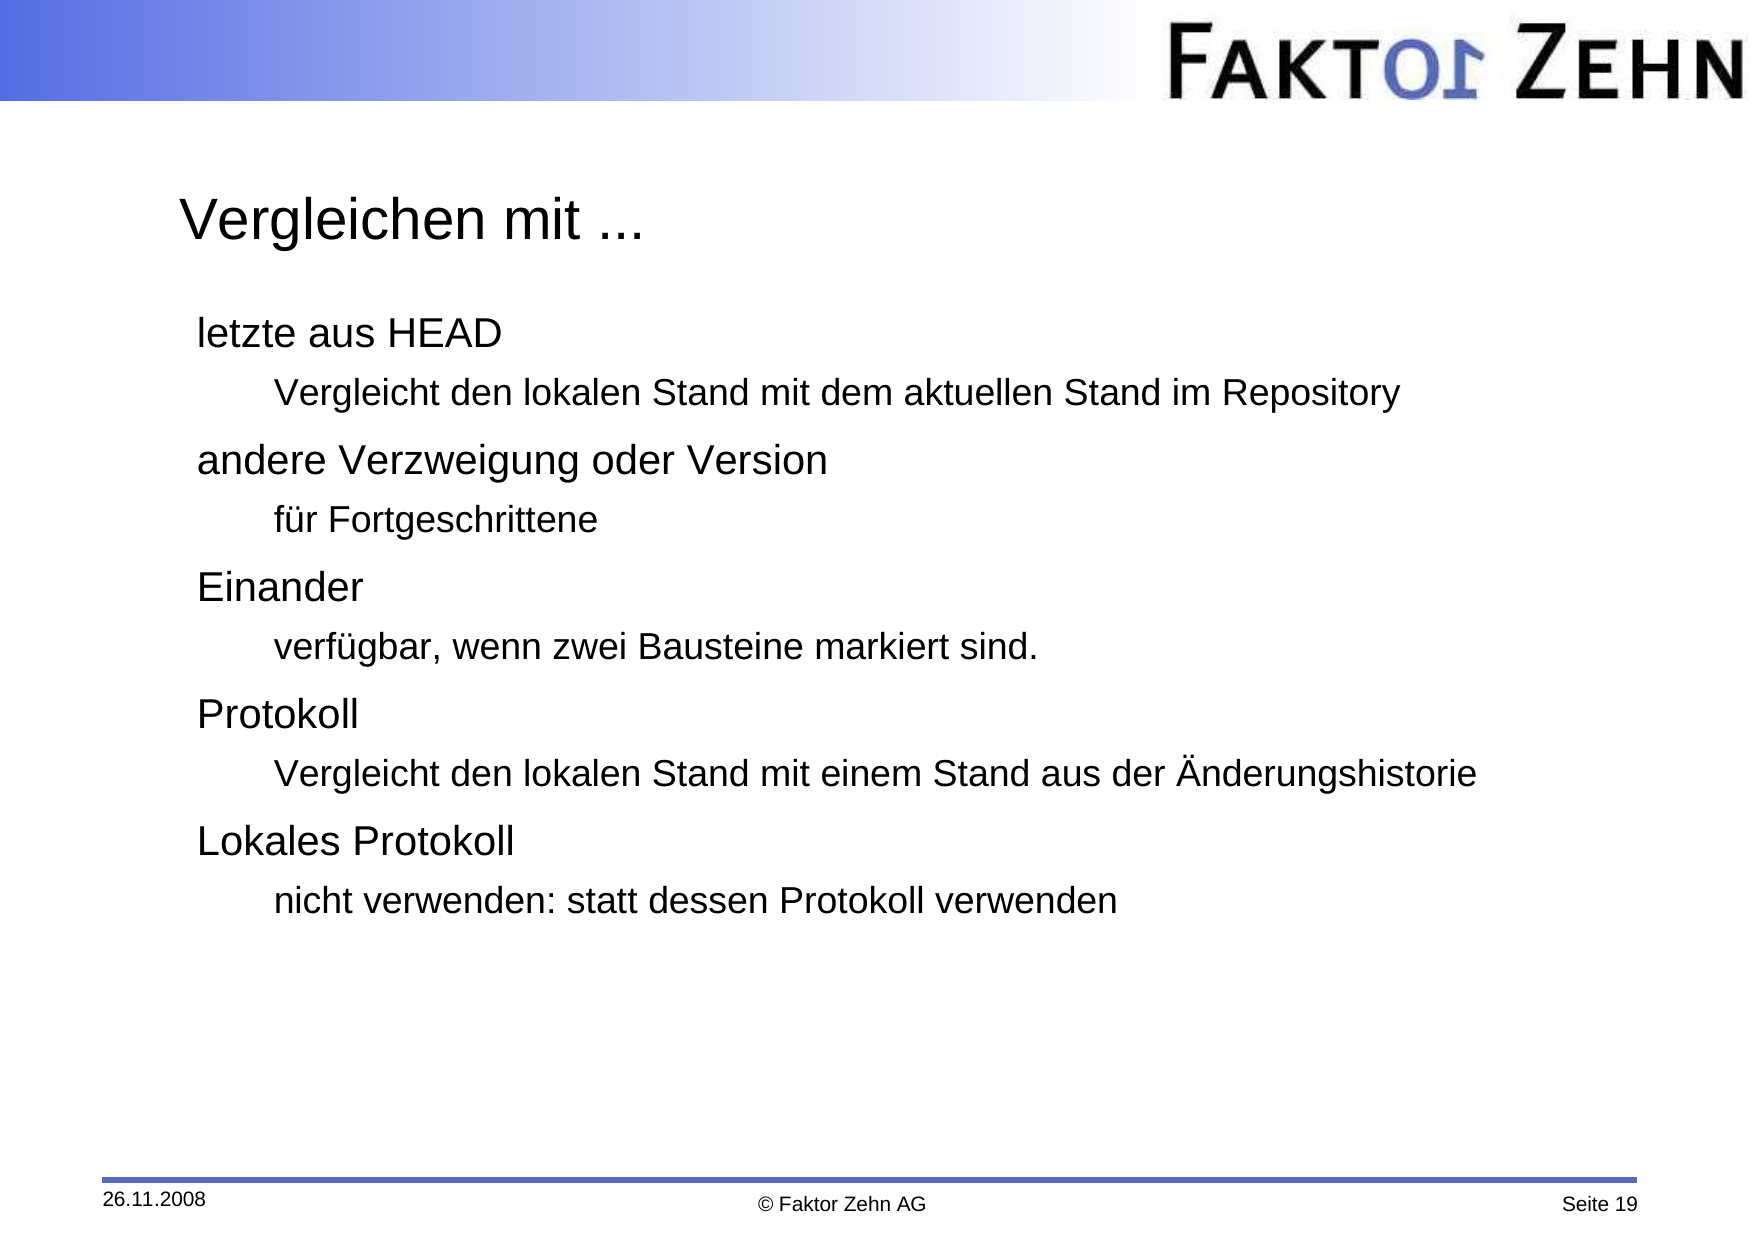

# Vergleichen mit ...
letzte aus HEAD
Vergleicht den lokalen Stand mit dem aktuellen Stand im Repository
andere Verzweigung oder Version
für Fortgeschrittene
Einander
verfügbar, wenn zwei Bausteine markiert sind.
Protokoll
Vergleicht den lokalen Stand mit einem Stand aus der Änderungshistorie
Lokales Protokoll
nicht verwenden: statt dessen Protokoll verwenden